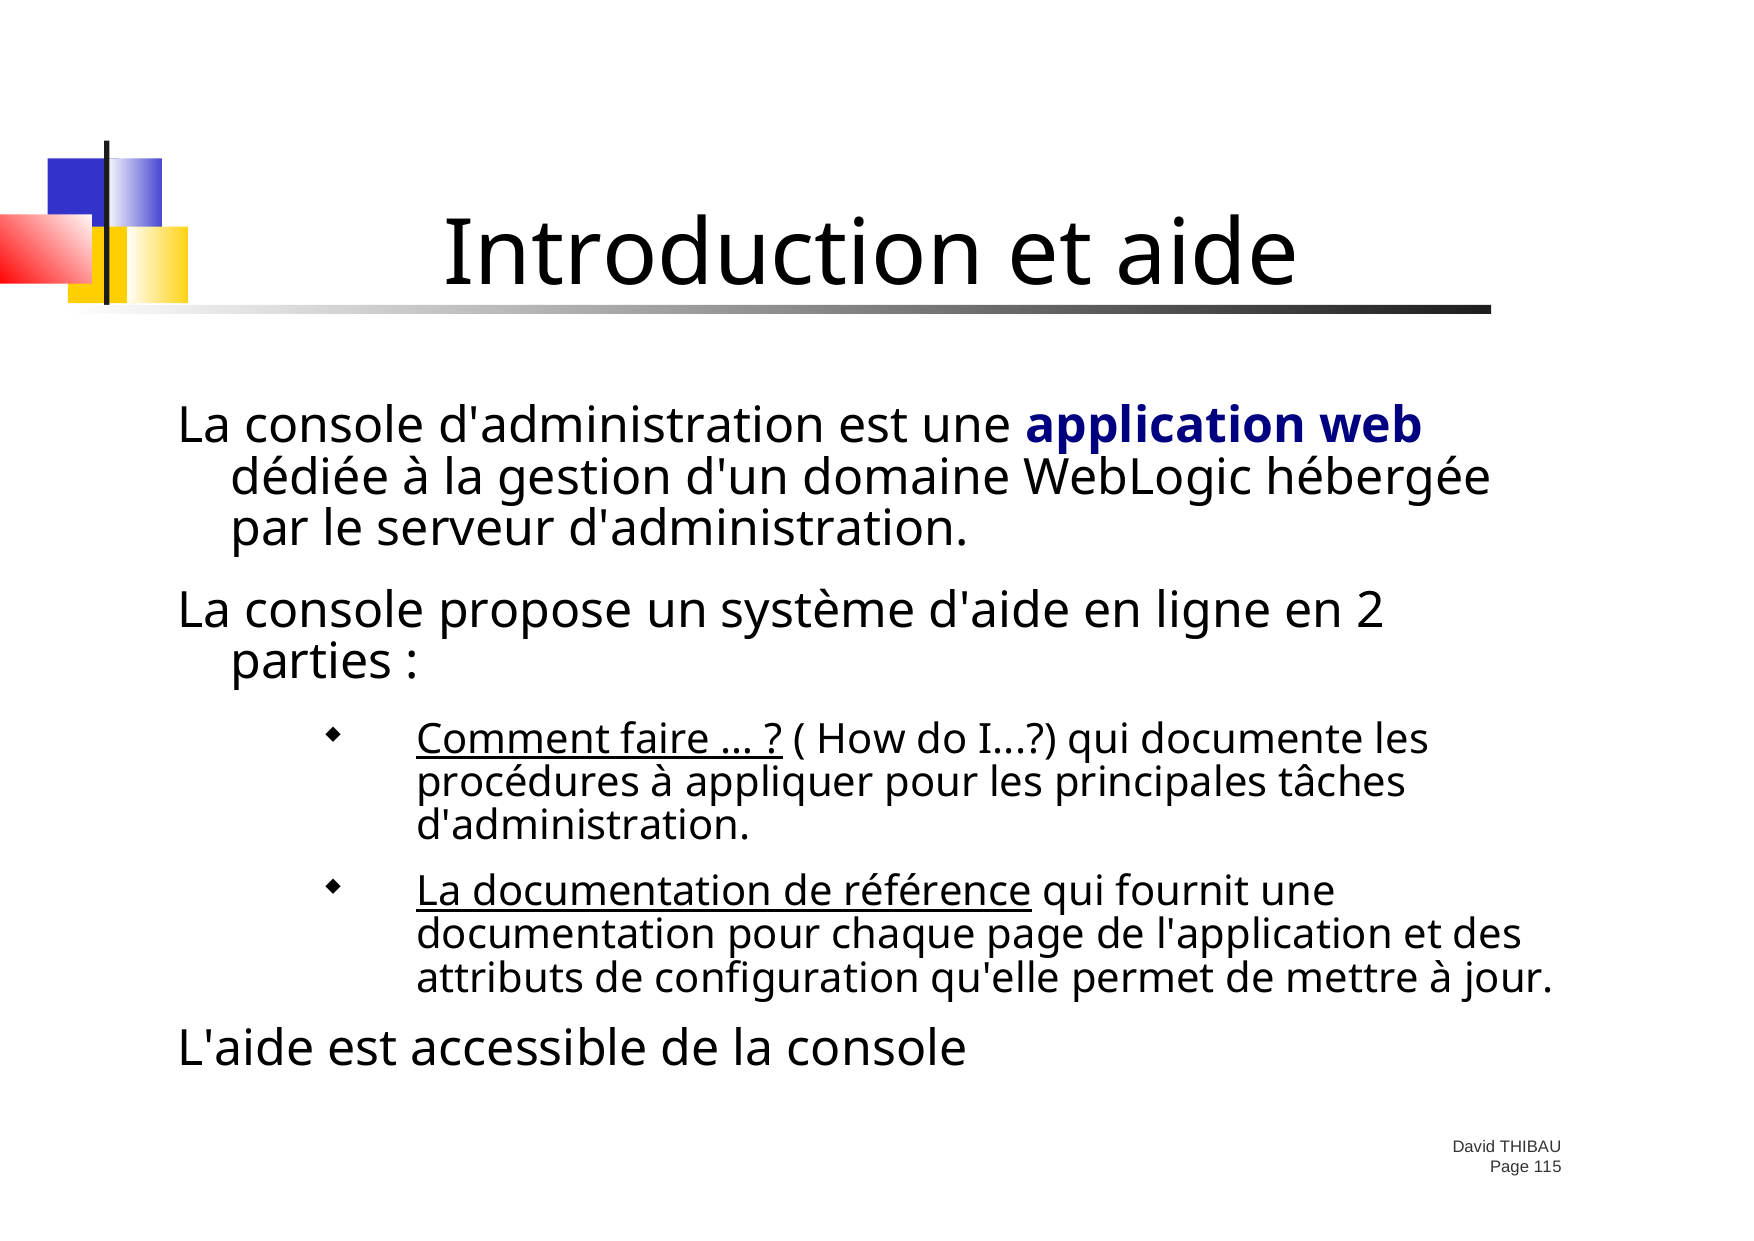

# Introduction et aide
La console d'administration est une application web dédiée à la gestion d'un domaine WebLogic hébergée par le serveur d'administration.
La console propose un système d'aide en ligne en 2 parties :
Comment faire … ? ( How do I...?) qui documente les procédures à appliquer pour les principales tâches d'administration.
La documentation de référence qui fournit une documentation pour chaque page de l'application et des attributs de configuration qu'elle permet de mettre à jour.
L'aide est accessible de la console